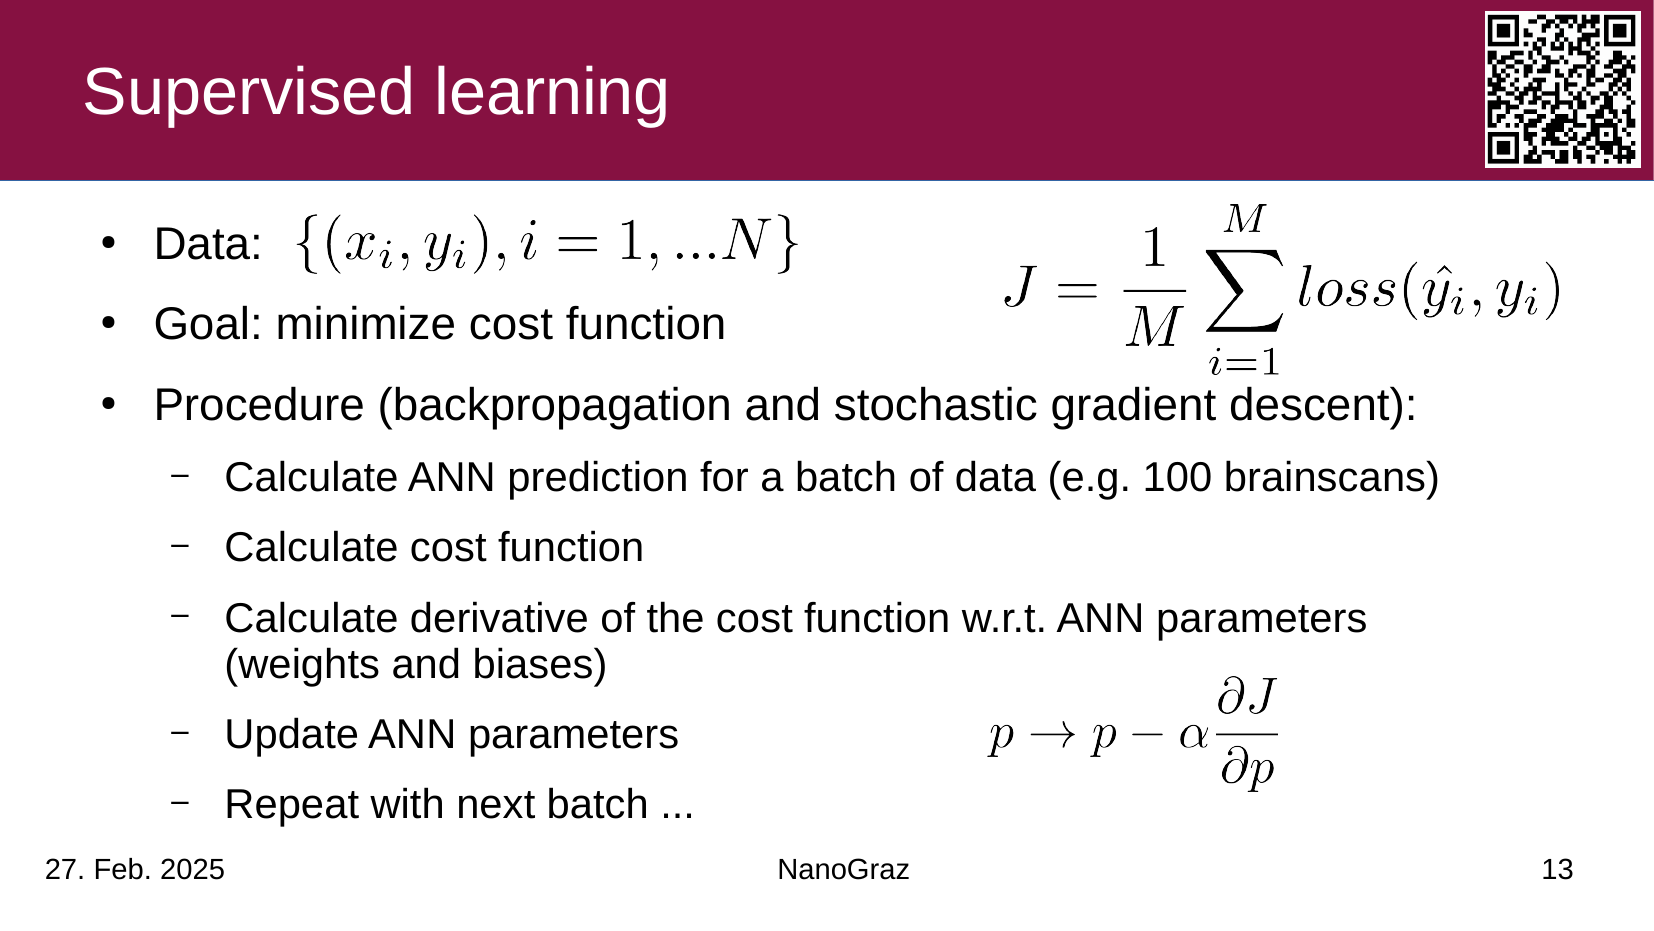

# Supervised learning
Data:
Goal: minimize cost function
Procedure (backpropagation and stochastic gradient descent):
Calculate ANN prediction for a batch of data (e.g. 100 brainscans)
Calculate cost function
Calculate derivative of the cost function w.r.t. ANN parameters
(weights and biases)
Update ANN parameters
Repeat with next batch ...